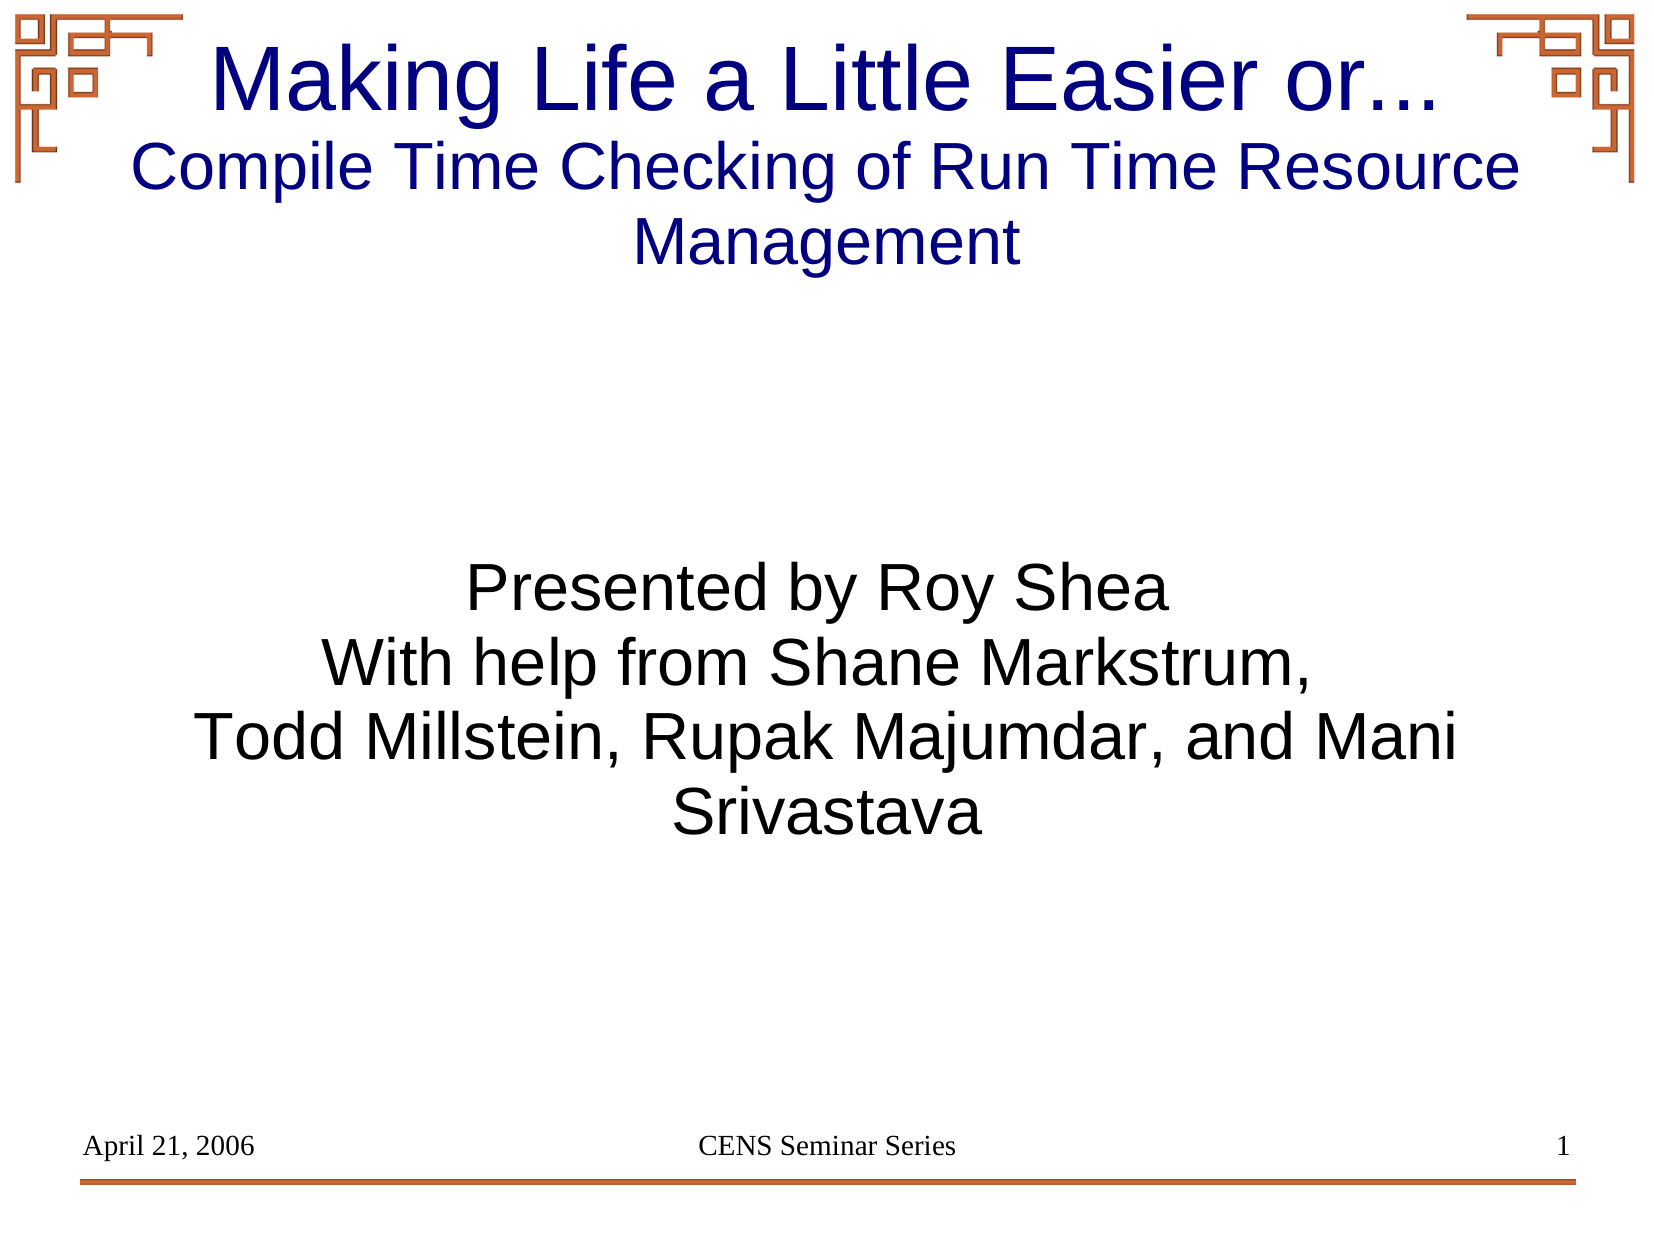

# Making Life a Little Easier or... Compile Time Checking of Run Time Resource Management
Presented by Roy Shea
With help from Shane Markstrum,
Todd Millstein, Rupak Majumdar, and Mani Srivastava
April 21, 2006
CENS Seminar Series
1